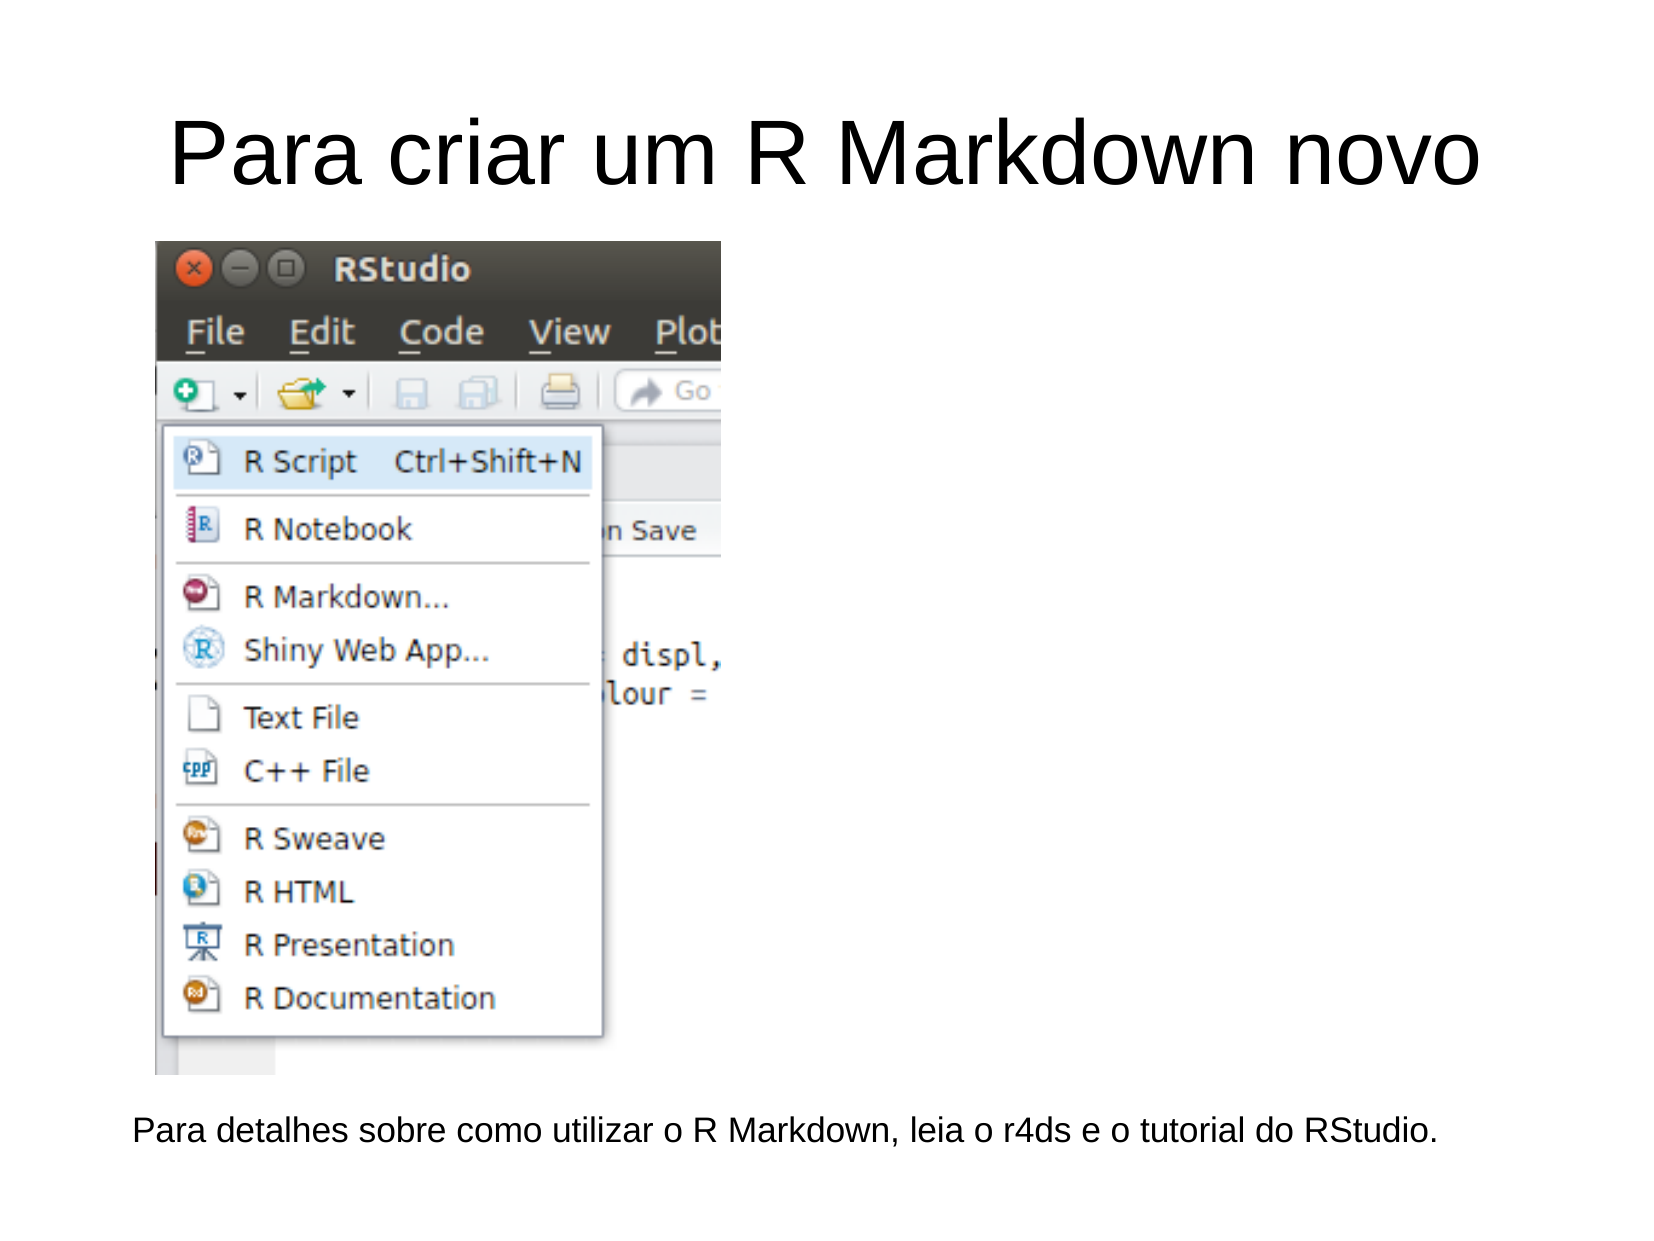

# Para criar um R Markdown novo
Para detalhes sobre como utilizar o R Markdown, leia o r4ds e o tutorial do RStudio.